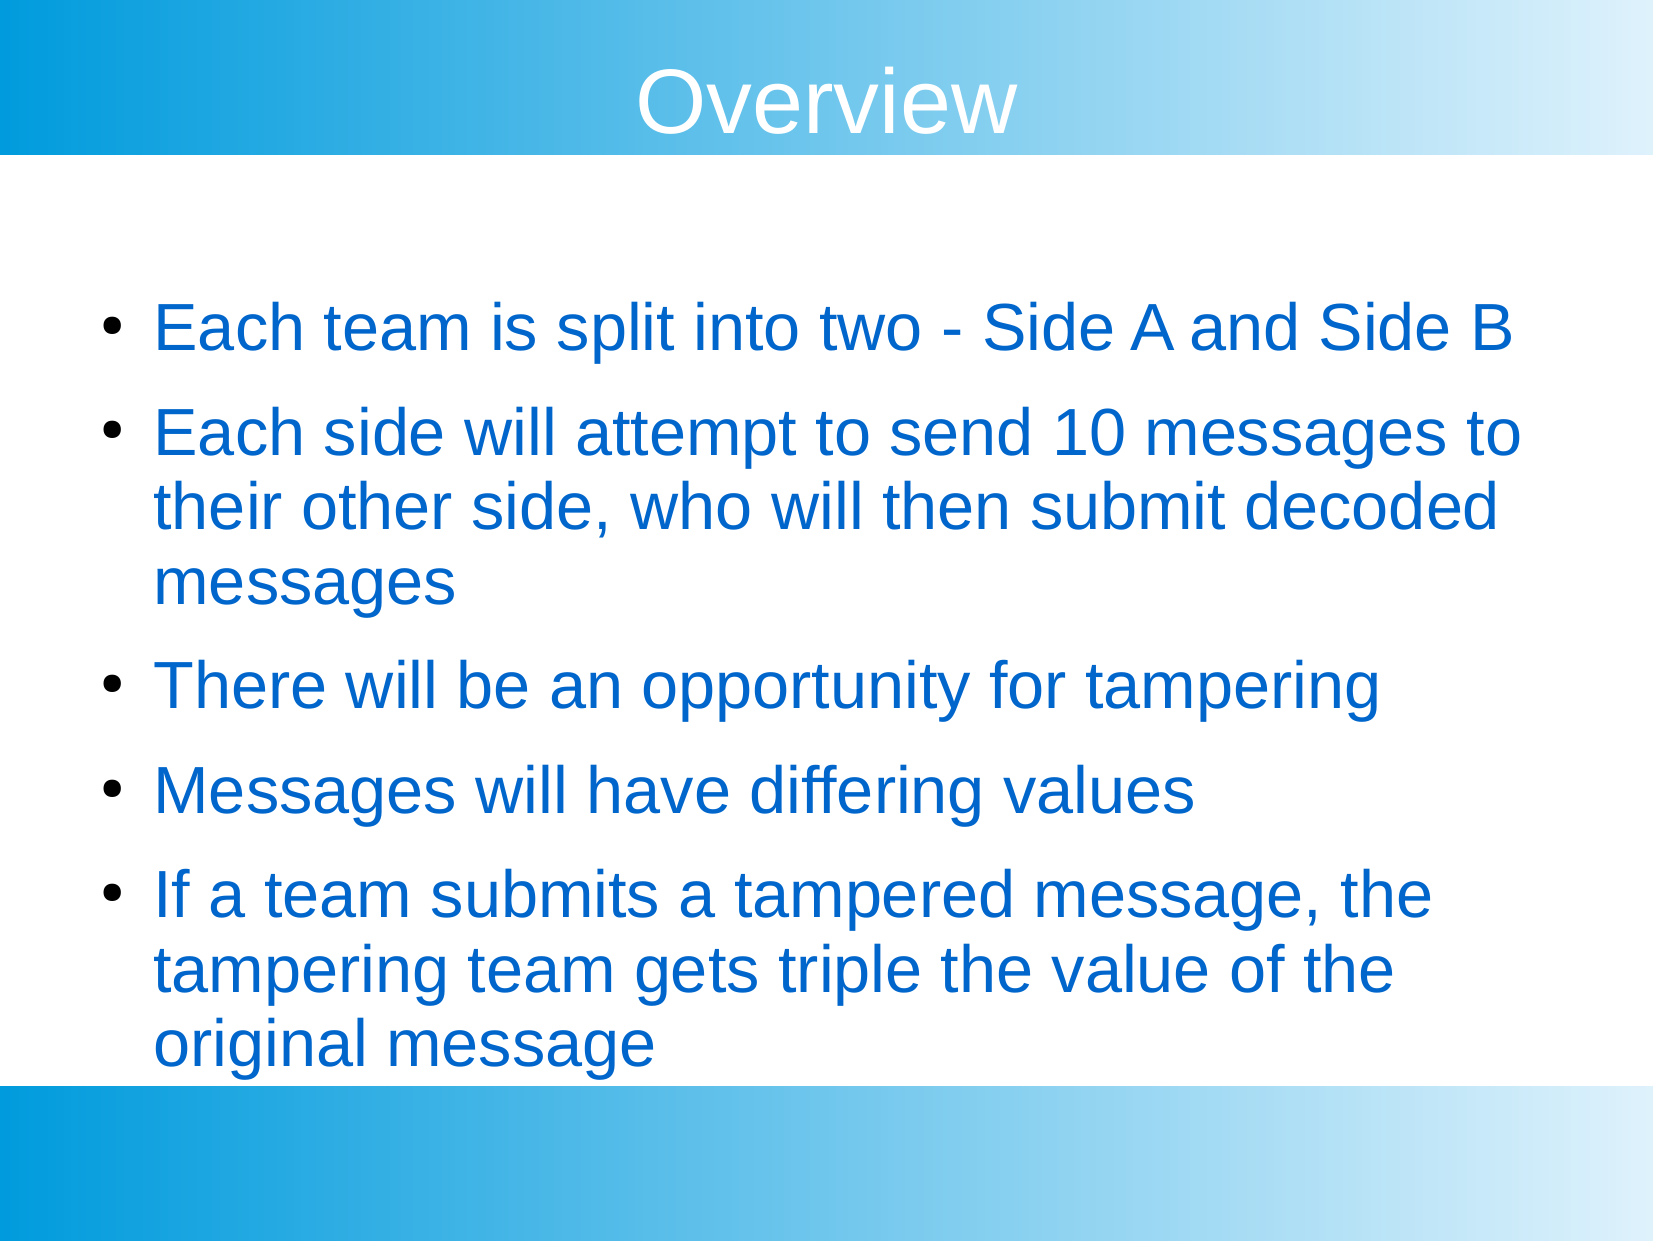

# Overview
Each team is split into two - Side A and Side B
Each side will attempt to send 10 messages to their other side, who will then submit decoded messages
There will be an opportunity for tampering
Messages will have differing values
If a team submits a tampered message, the tampering team gets triple the value of the original message